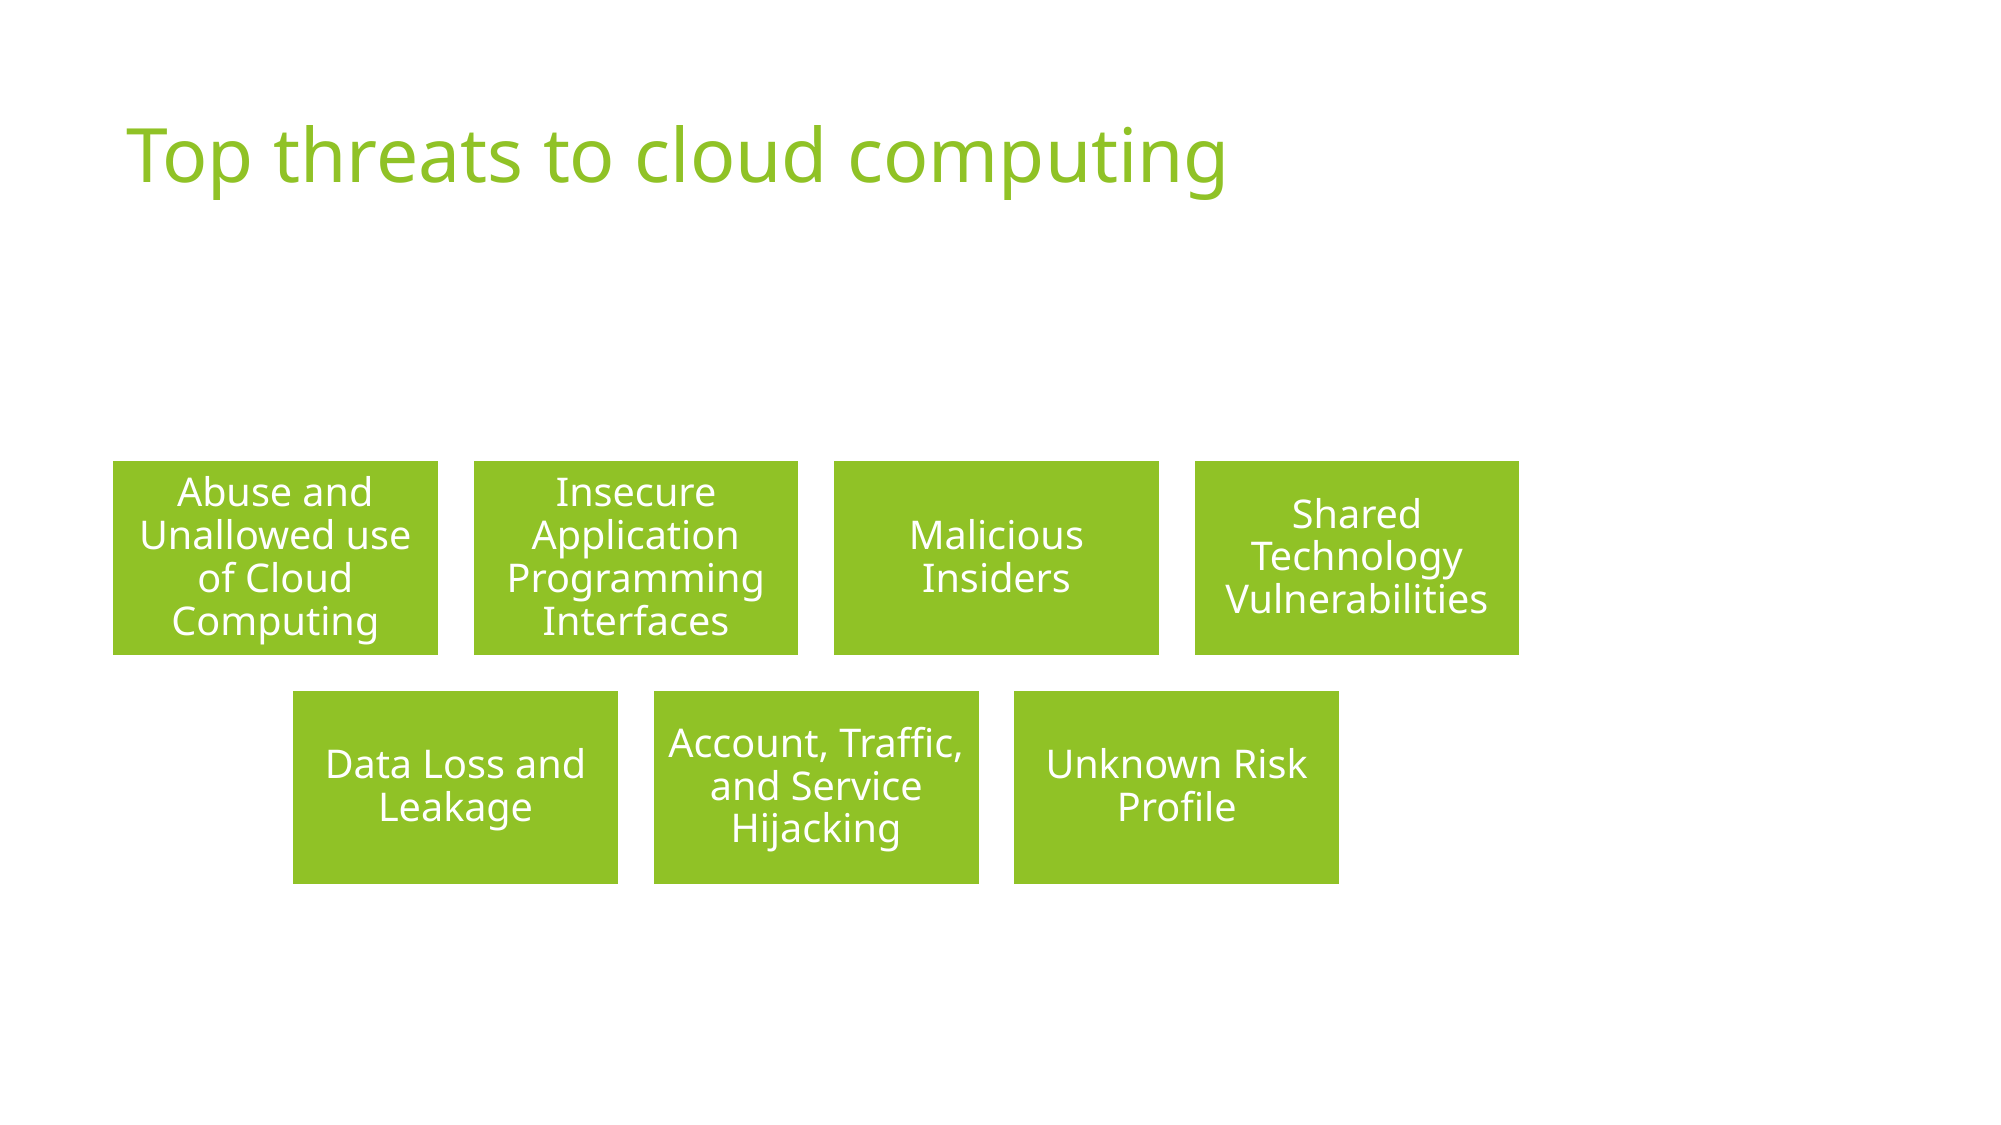

# Top threats to cloud computing
Abuse and Unallowed use of Cloud Computing
Insecure Application Programming Interfaces
Malicious Insiders
Shared Technology Vulnerabilities
Data Loss and Leakage
Account, Traffic, and Service Hijacking
Unknown Risk Profile